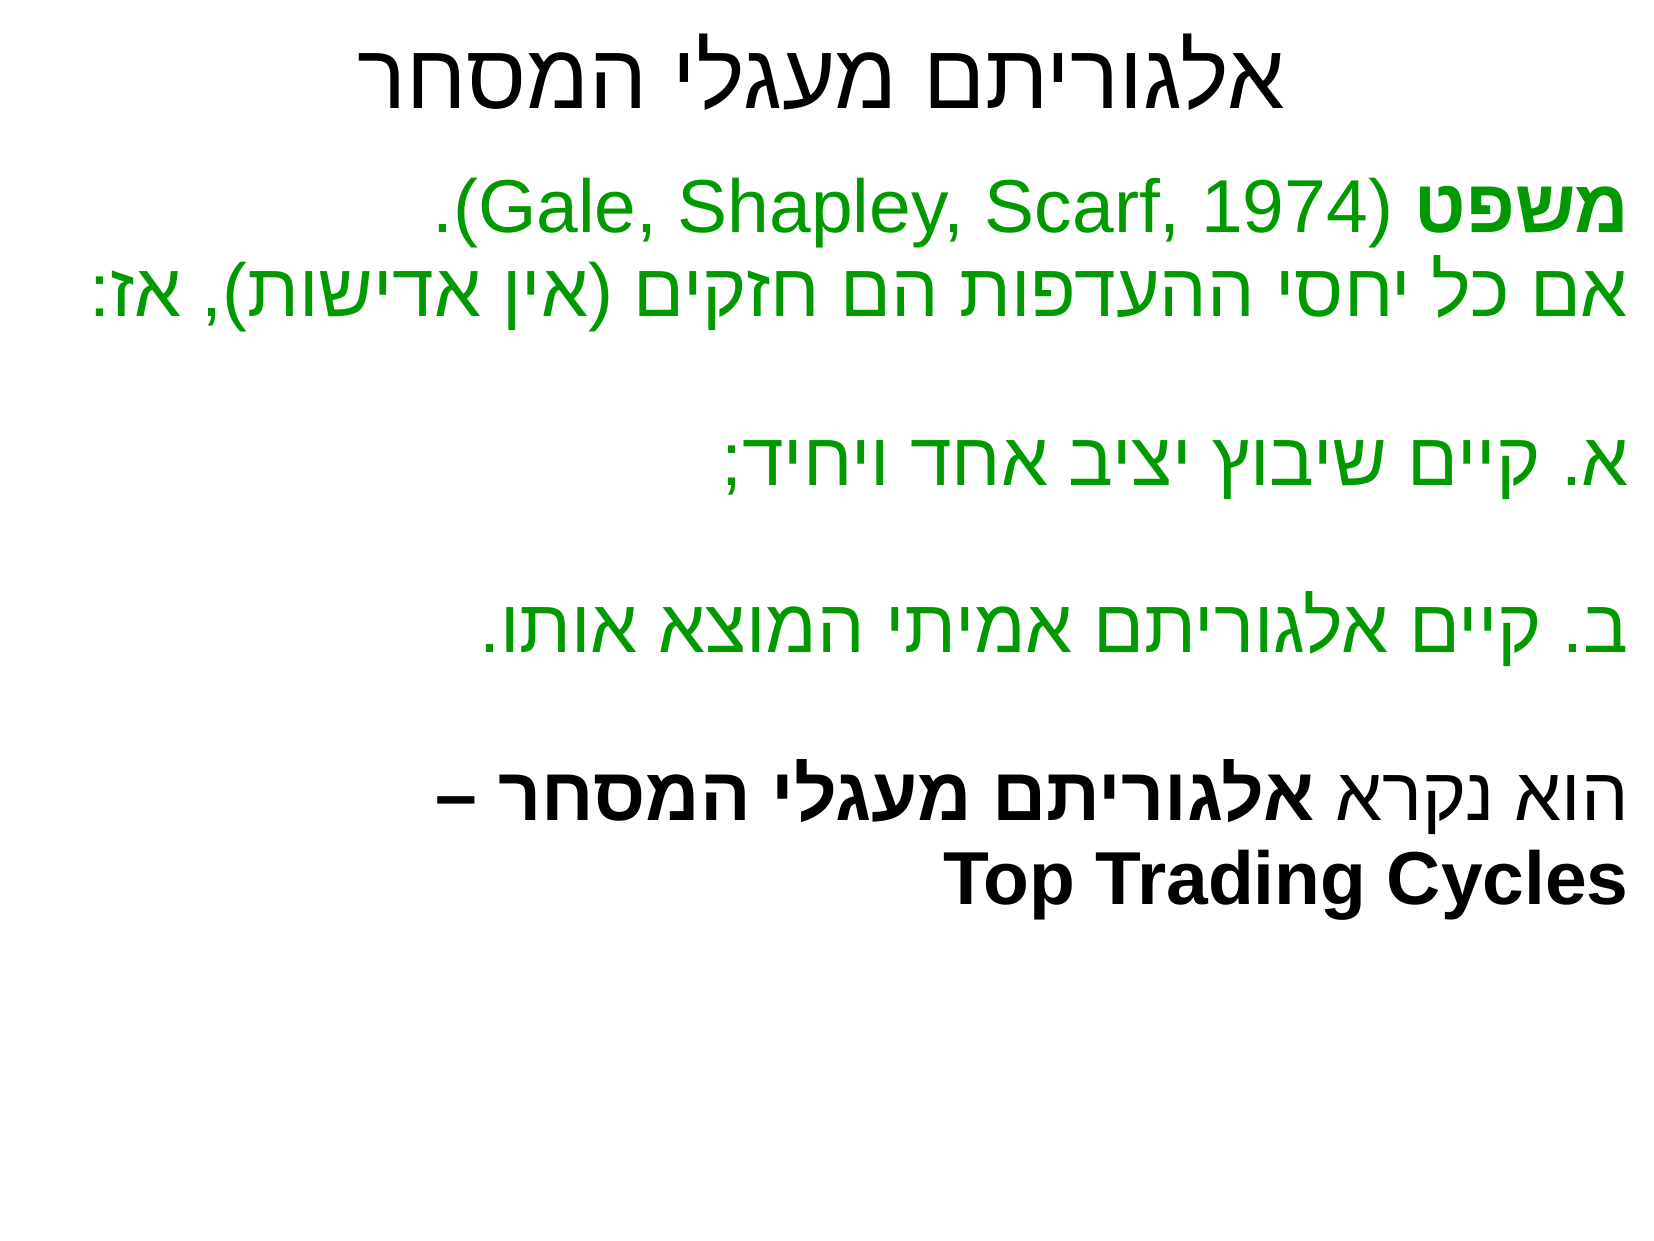

# אלגוריתם מעגלי המסחר
משפט (Gale, Shapley, Scarf, 1974).
אם כל יחסי ההעדפות הם חזקים (אין אדישות), אז:
א. קיים שיבוץ יציב אחד ויחיד;
ב. קיים אלגוריתם אמיתי המוצא אותו.
הוא נקרא אלגוריתם מעגלי המסחר –
Top Trading Cycles